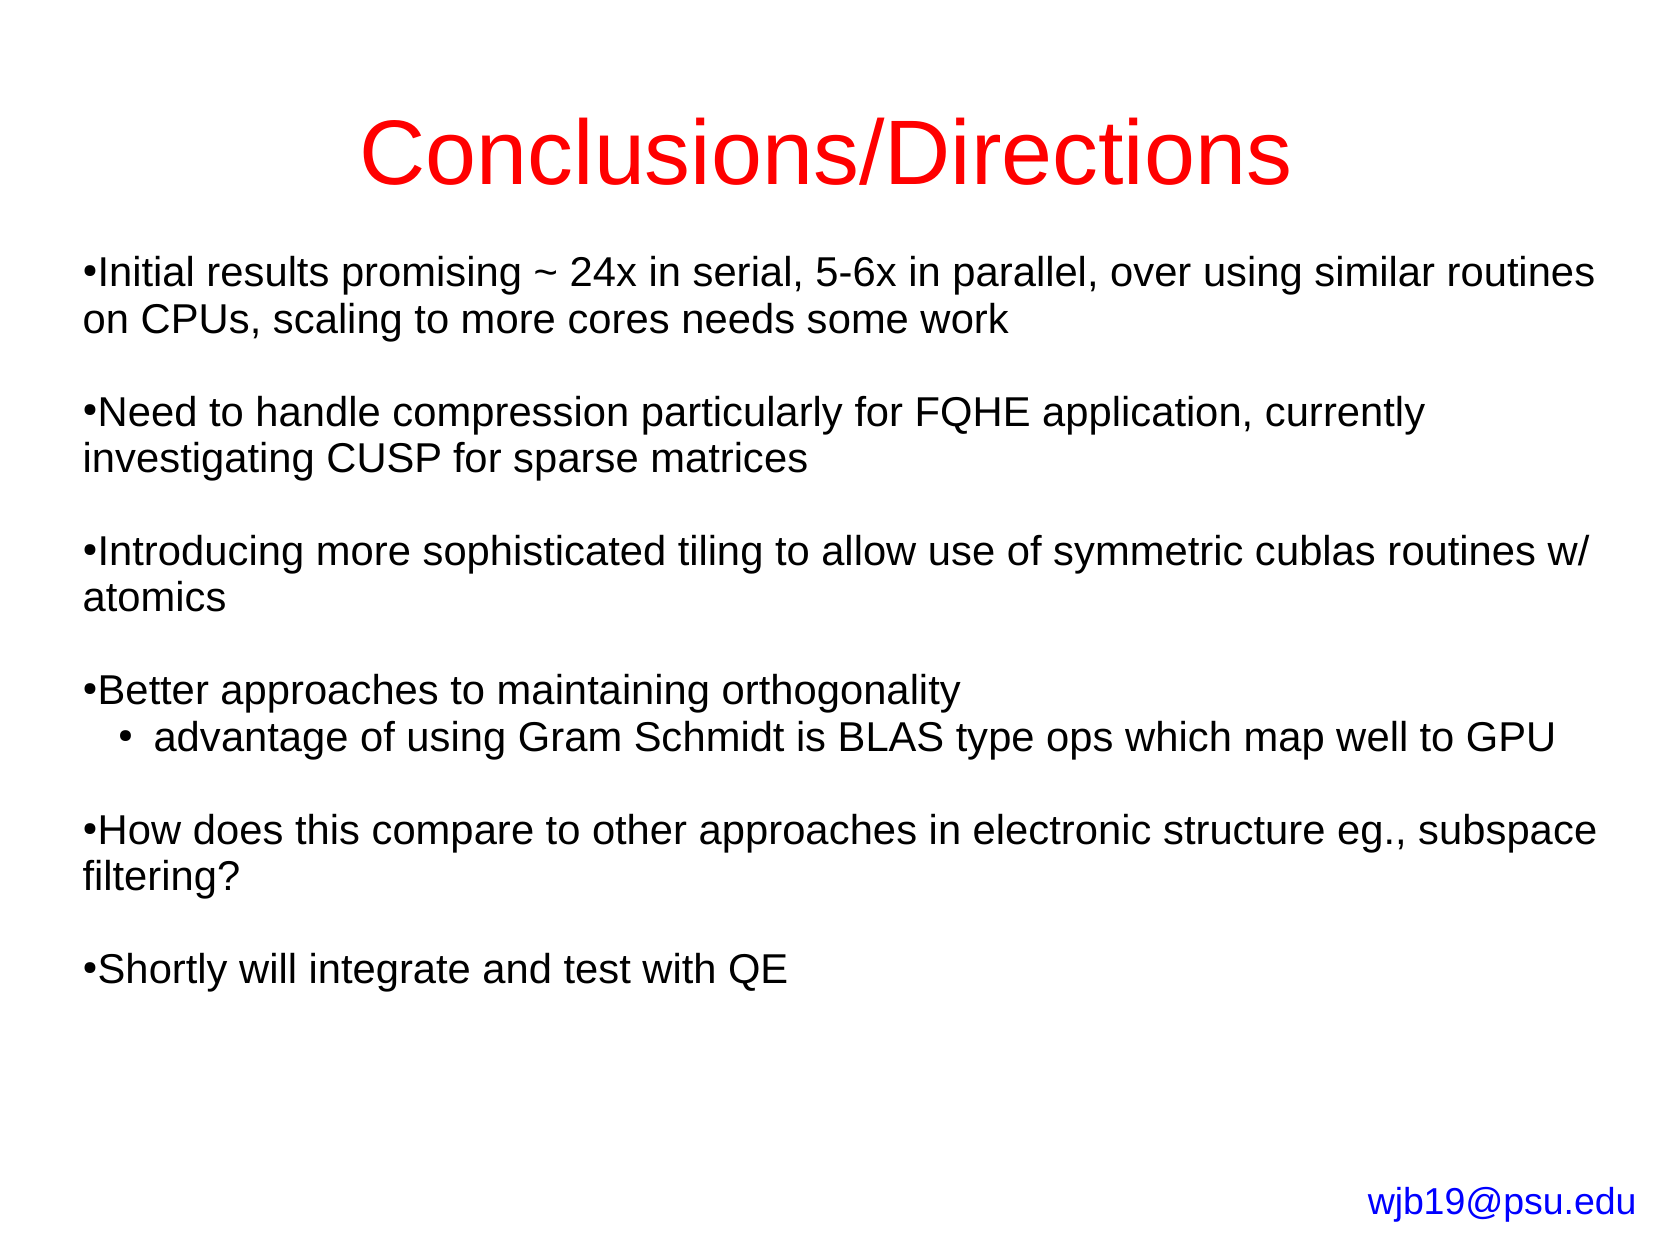

# Conclusions/Directions
Initial results promising ~ 24x in serial, 5-6x in parallel, over using similar routines on CPUs, scaling to more cores needs some work
Need to handle compression particularly for FQHE application, currently investigating CUSP for sparse matrices
Introducing more sophisticated tiling to allow use of symmetric cublas routines w/ atomics
Better approaches to maintaining orthogonality
advantage of using Gram Schmidt is BLAS type ops which map well to GPU
How does this compare to other approaches in electronic structure eg., subspace filtering?
Shortly will integrate and test with QE
wjb19@psu.edu